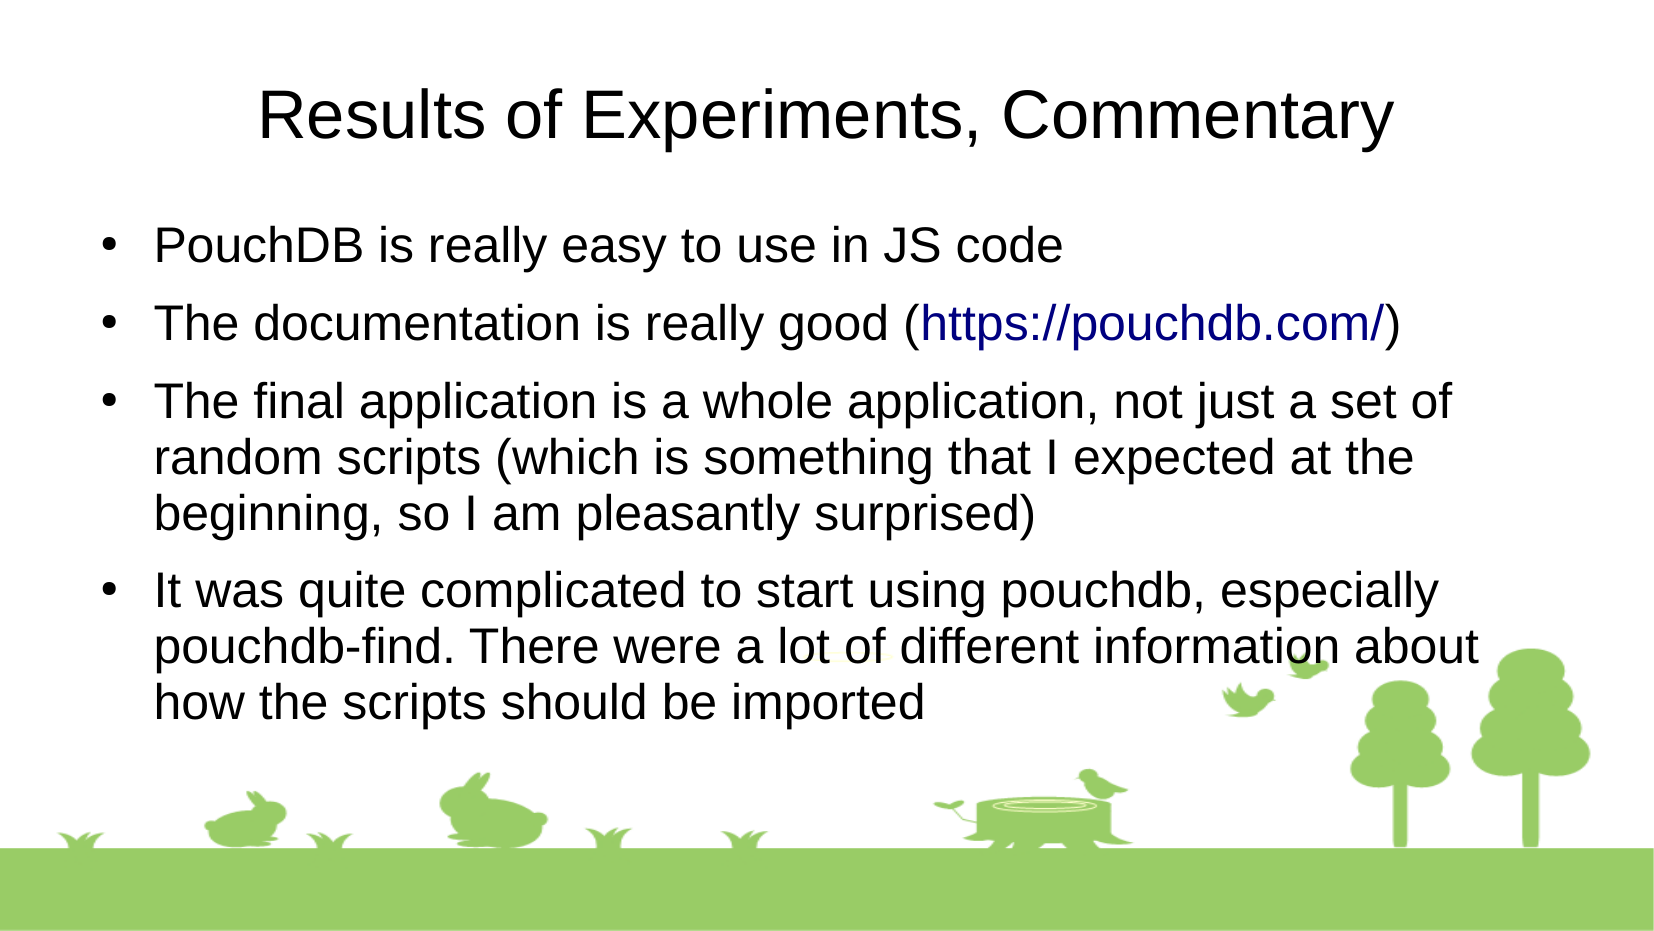

# Results of Experiments, Commentary
PouchDB is really easy to use in JS code
The documentation is really good (https://pouchdb.com/)
The final application is a whole application, not just a set of random scripts (which is something that I expected at the beginning, so I am pleasantly surprised)
It was quite complicated to start using pouchdb, especially pouchdb-find. There were a lot of different information about how the scripts should be imported